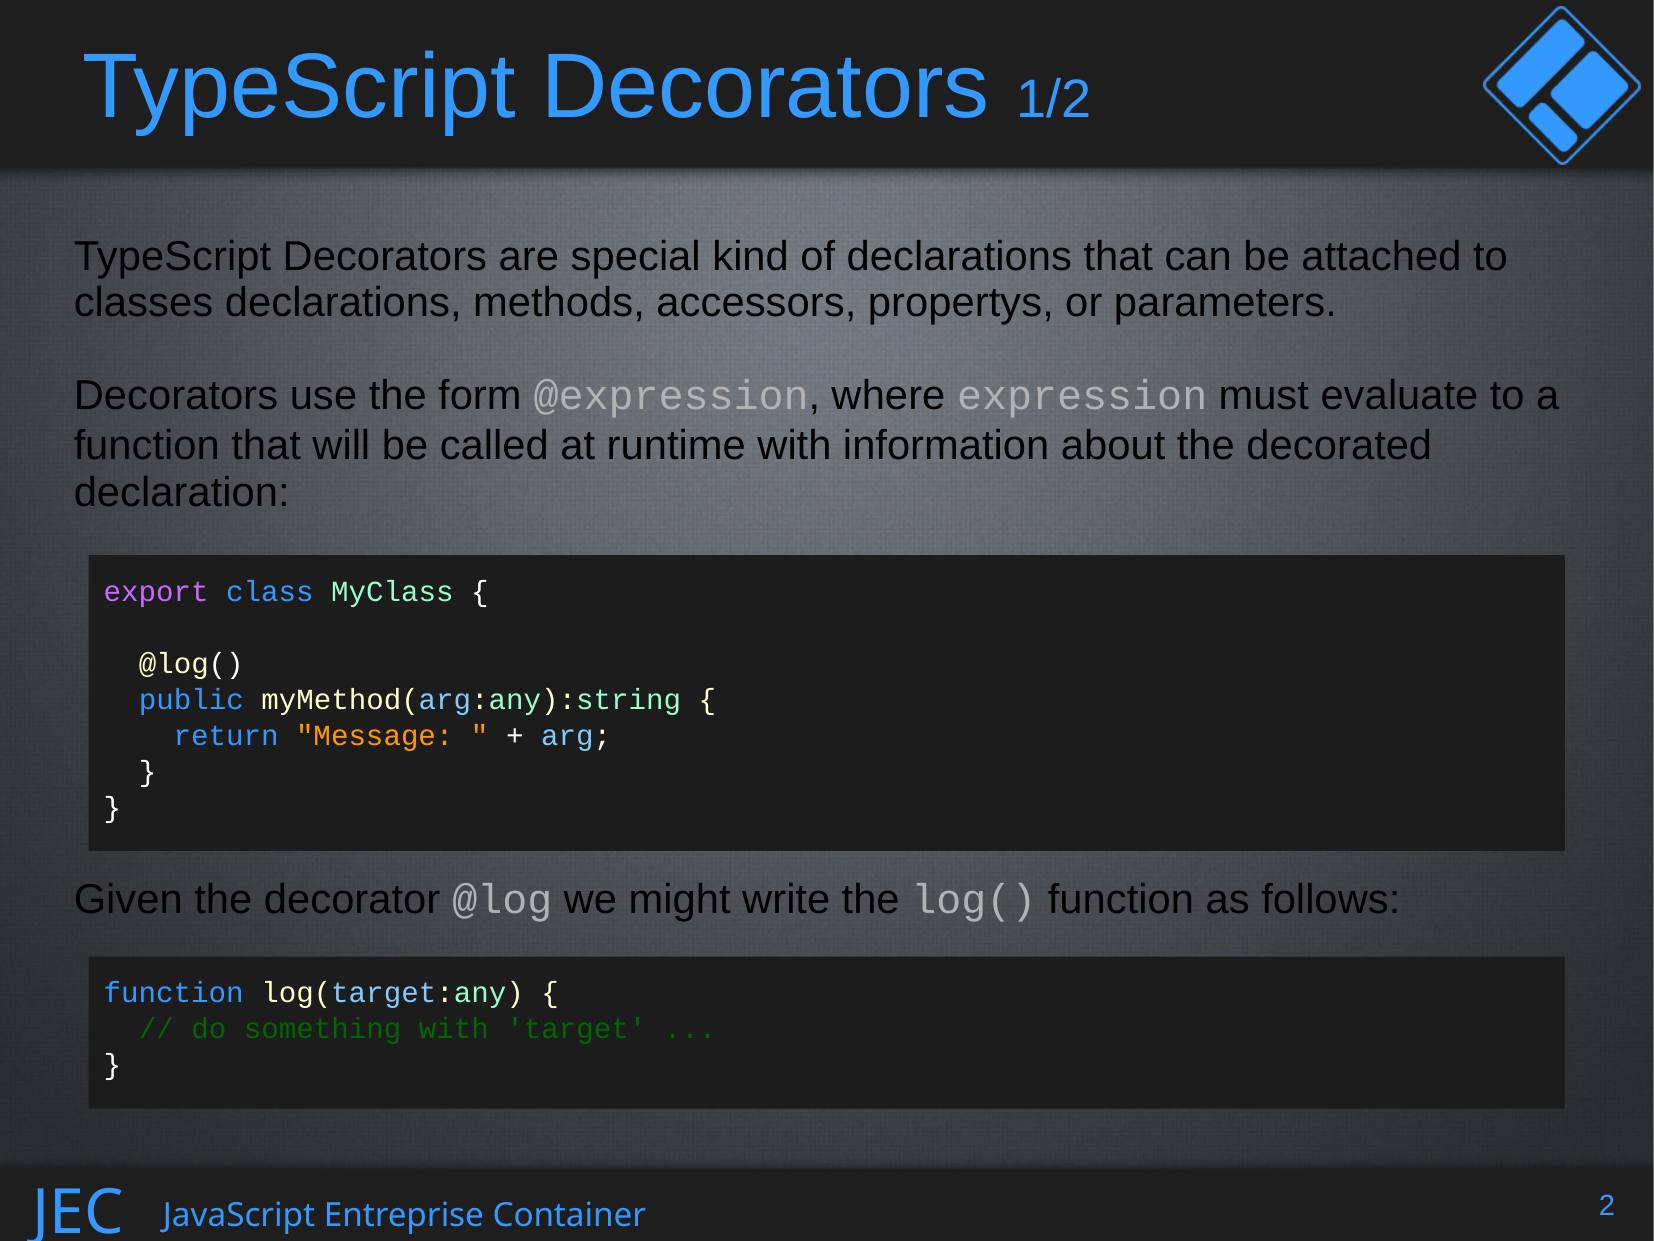

# TypeScript Decorators 1/2
TypeScript Decorators are special kind of declarations that can be attached to classes declarations, methods, accessors, propertys, or parameters.
Decorators use the form @expression, where expression must evaluate to a function that will be called at runtime with information about the decorated declaration:
export class MyClass {
 @log()
 public myMethod(arg:any):string {
 return "Message: " + arg;
 }
}
Given the decorator @log we might write the log() function as follows:
function log(target:any) {
 // do something with 'target' ...
}
JEC
2
JavaScript Entreprise Container